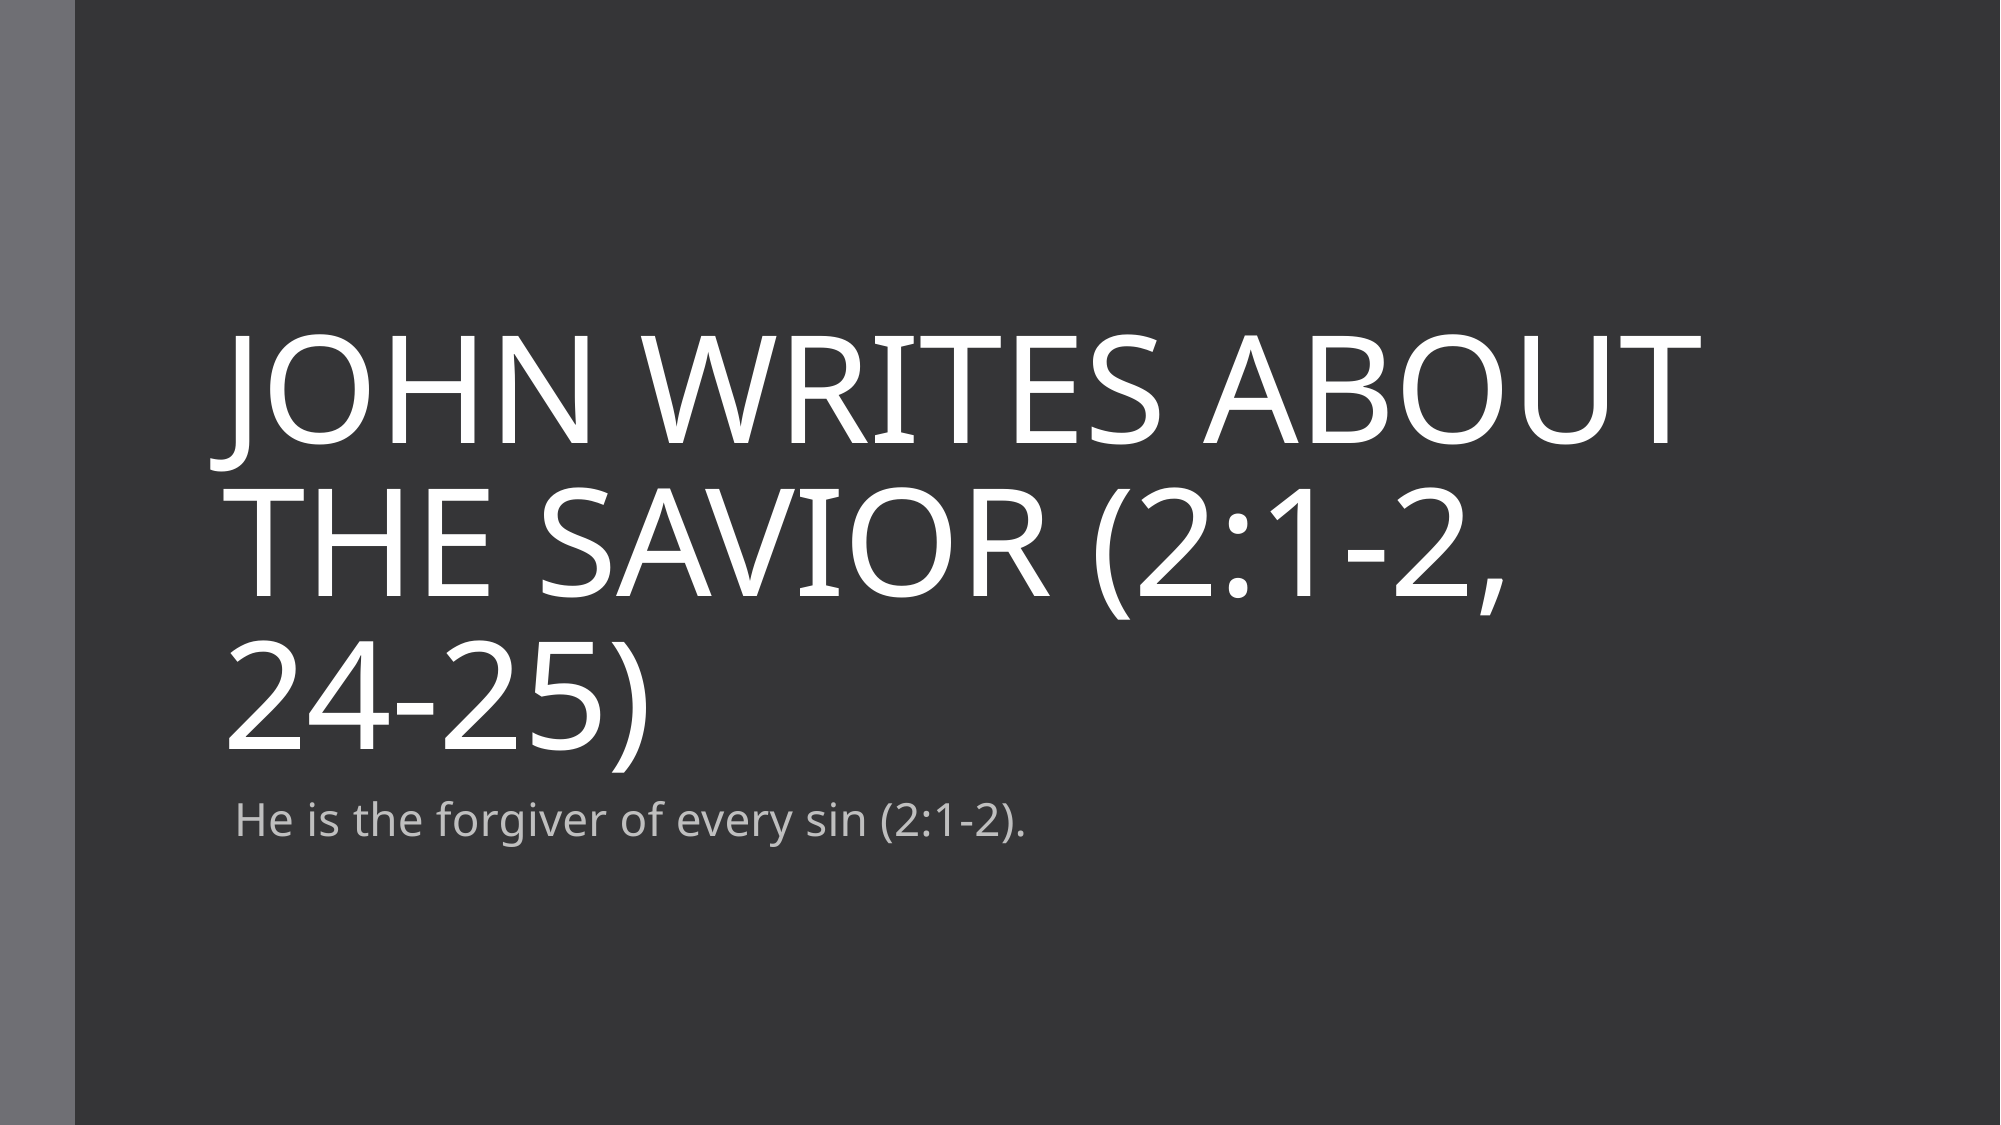

# JOHN WRITES ABOUT THE SAVIOR (2:1-2, 24-25)
 He is the forgiver of every sin (2:1-2).